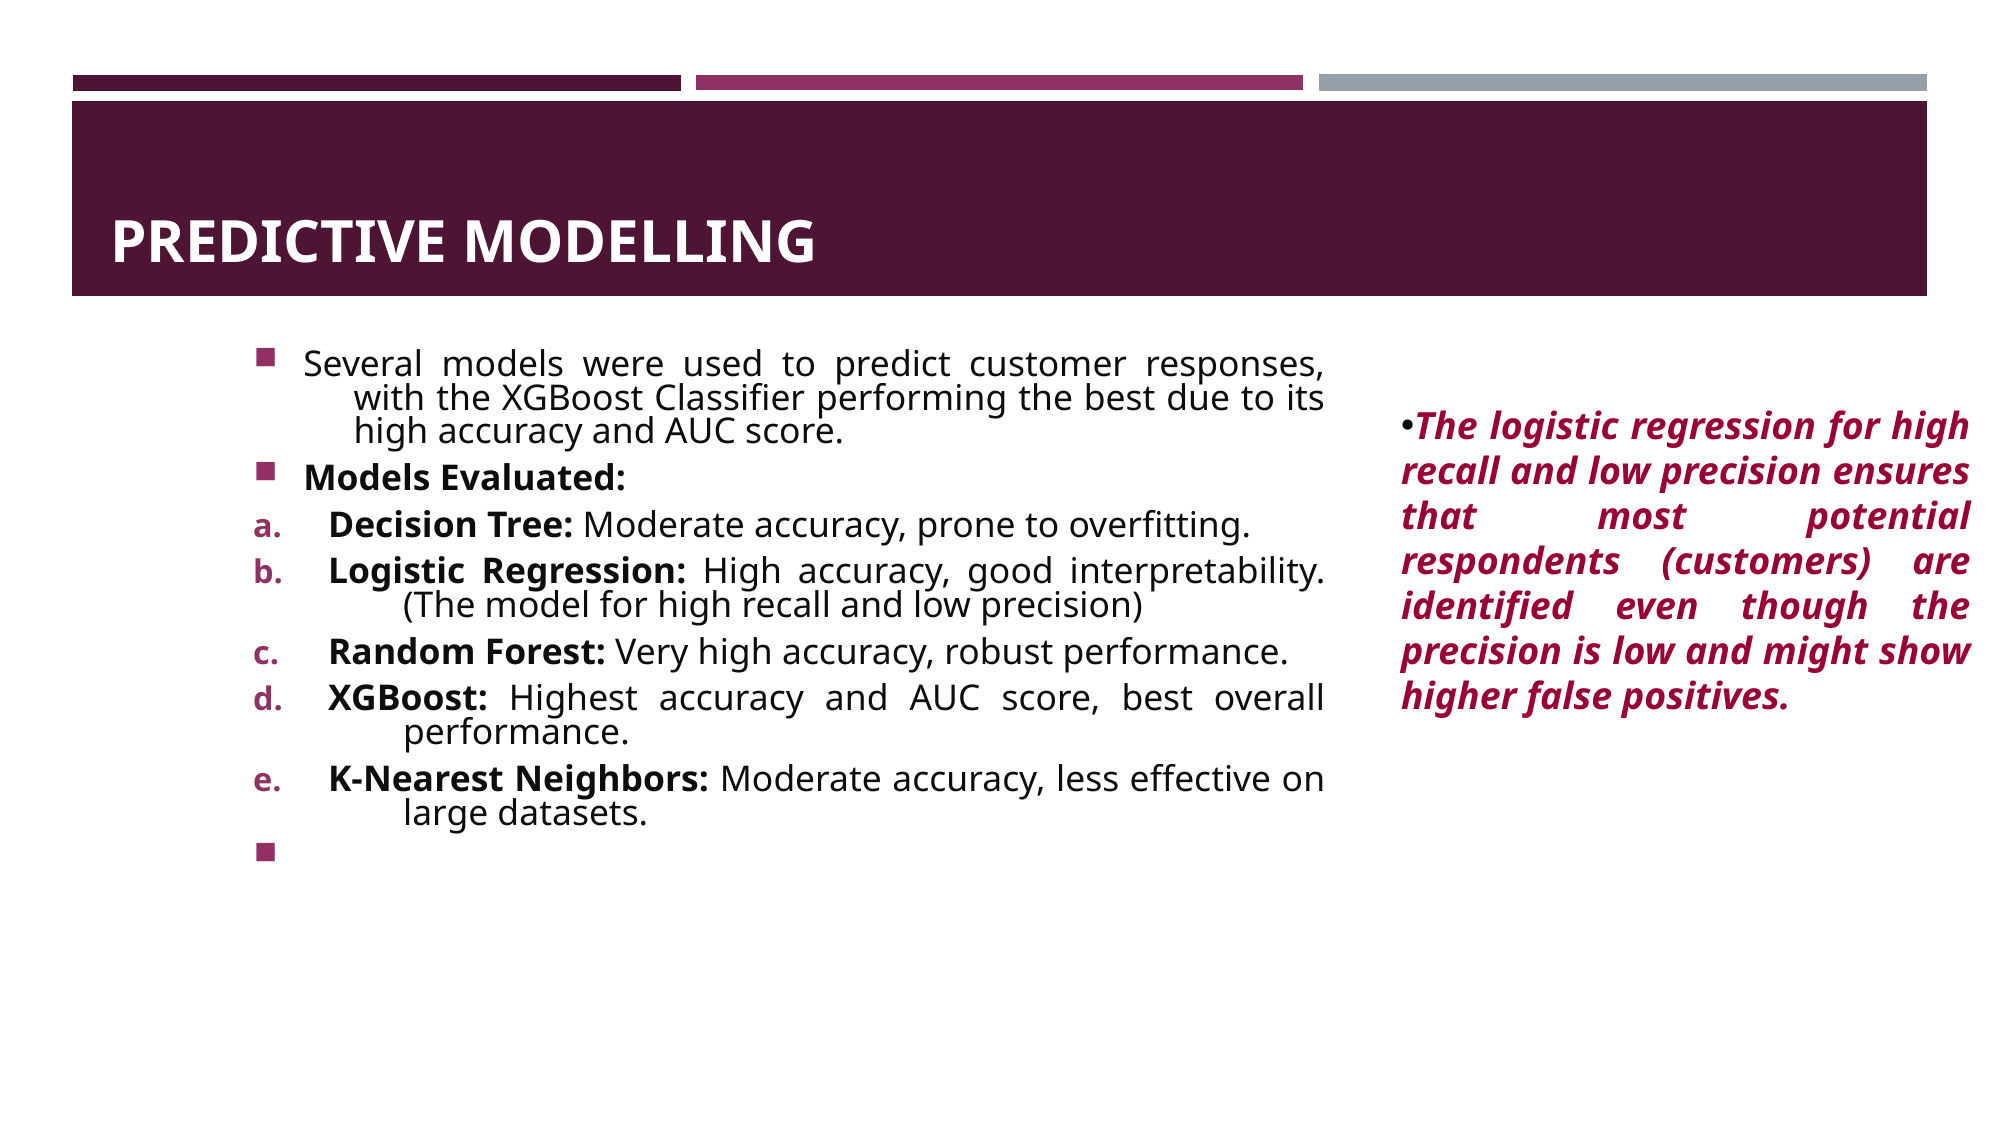

# Predictive ModeLling
Several models were used to predict customer responses, with the XGBoost Classifier performing the best due to its high accuracy and AUC score.
Models Evaluated:
Decision Tree: Moderate accuracy, prone to overfitting.
Logistic Regression: High accuracy, good interpretability. (The model for high recall and low precision)
Random Forest: Very high accuracy, robust performance.
XGBoost: Highest accuracy and AUC score, best overall performance.
K-Nearest Neighbors: Moderate accuracy, less effective on large datasets.
The logistic regression for high recall and low precision ensures that most potential respondents (customers) are identified even though the precision is low and might show higher false positives.